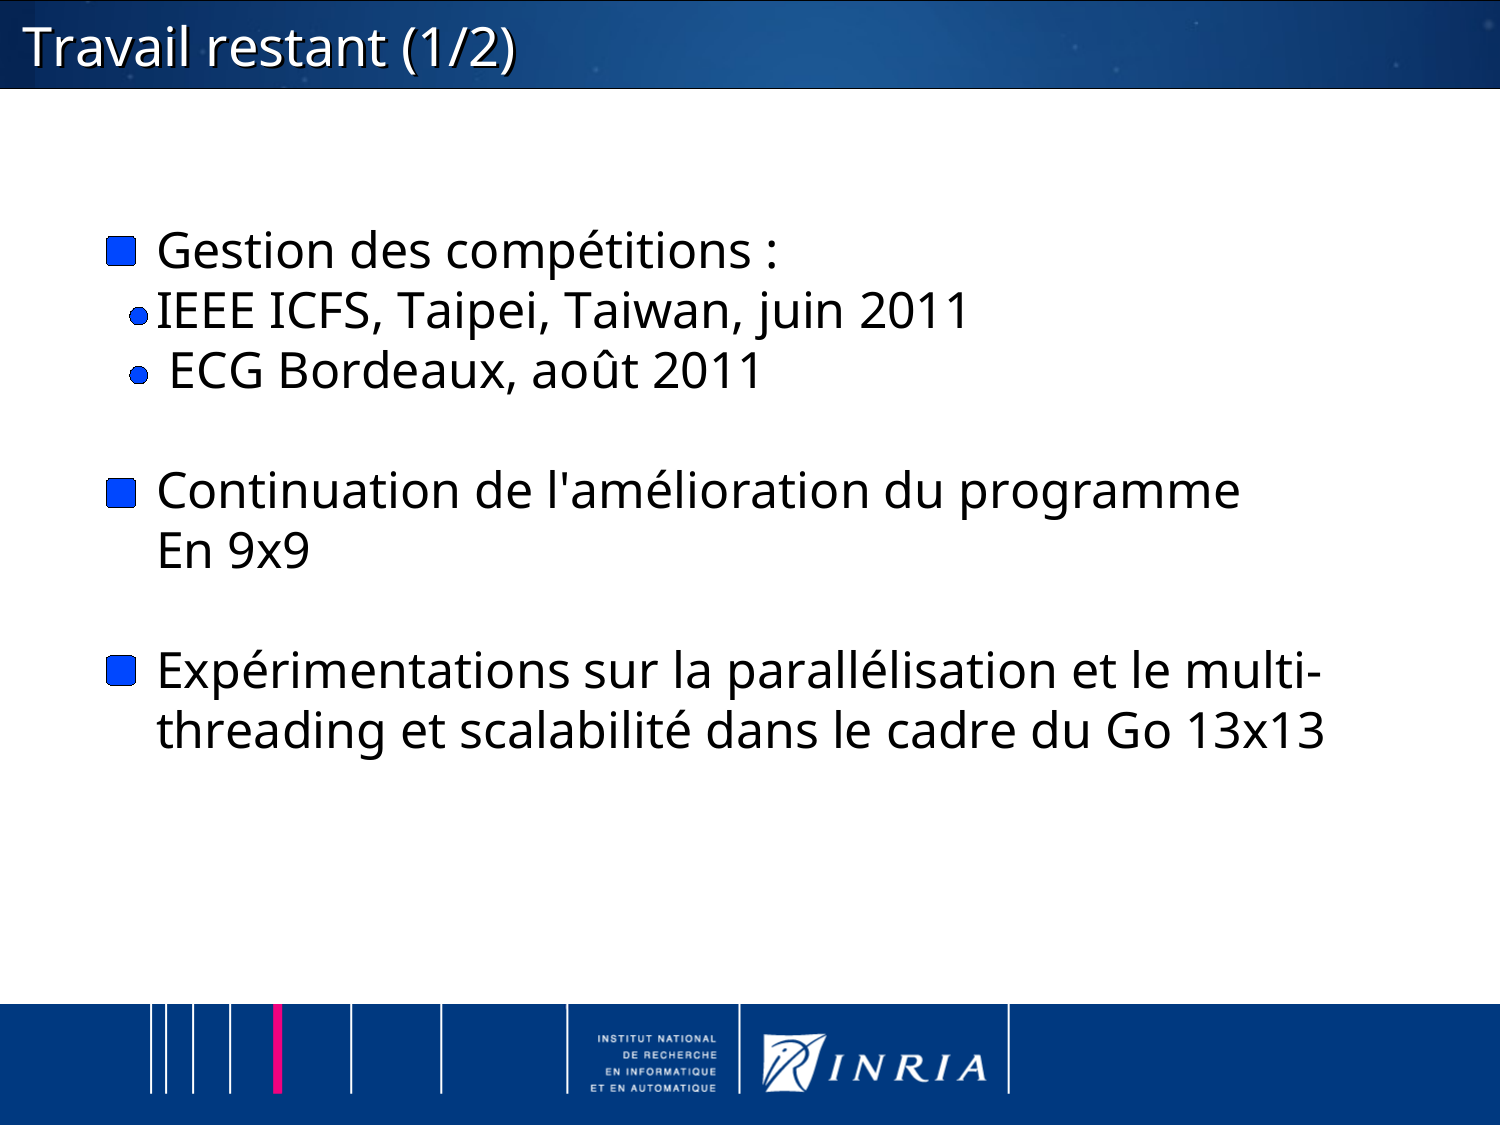

Travail restant (1/2)
Gestion des compétitions :
IEEE ICFS, Taipei, Taiwan, juin 2011
 ECG Bordeaux, août 2011
Continuation de l'amélioration du programme
En 9x9
Expérimentations sur la parallélisation et le multi-threading et scalabilité dans le cadre du Go 13x13